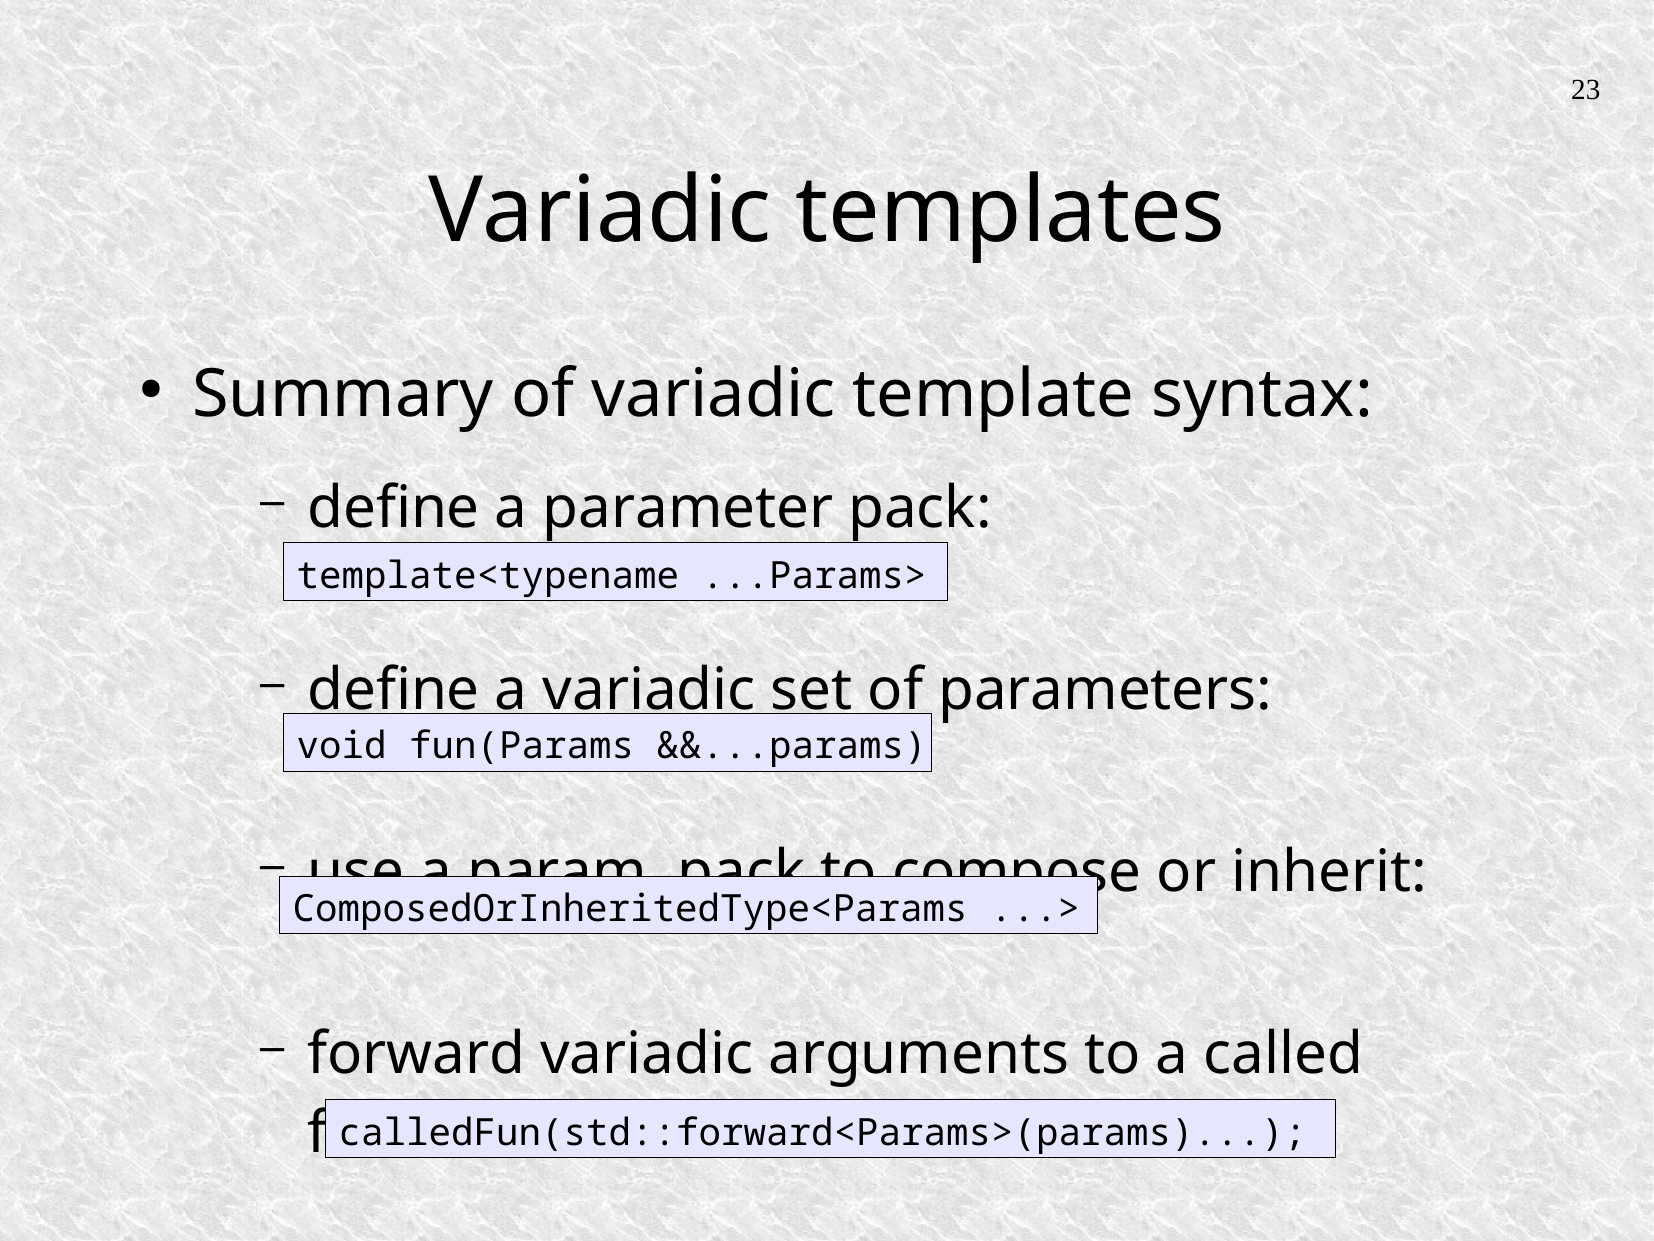

23
# Variadic templates
Summary of variadic template syntax:
define a parameter pack:
define a variadic set of parameters:
use a param. pack to compose or inherit:
forward variadic arguments to a called function:
hint: declaration: ellipsis first, use: ellipsis last.
template<typename ...Params>
void fun(Params &&...params)
ComposedOrInheritedType<Params ...>
calledFun(std::forward<Params>(params)...);